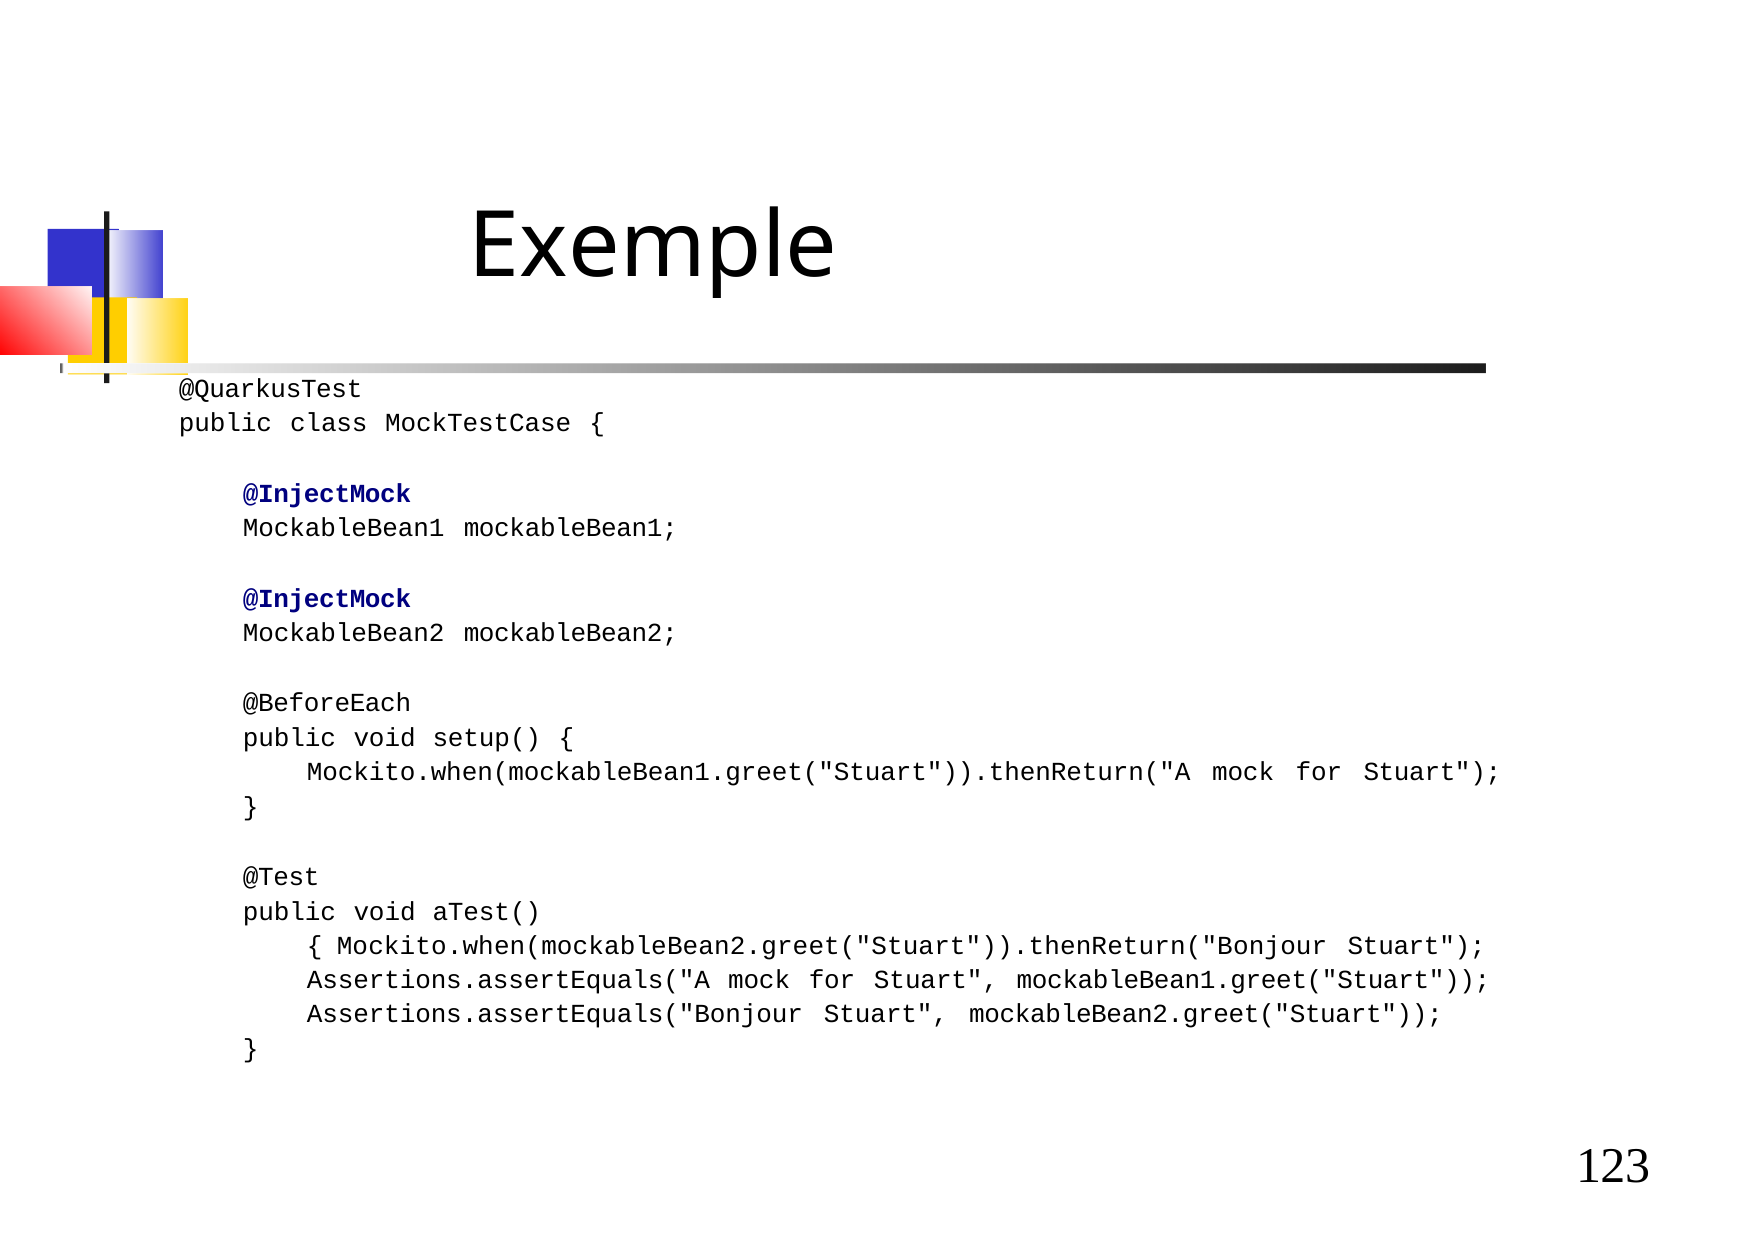

# Exemple
@QuarkusTest
public class MockTestCase {
@InjectMock
MockableBean1 mockableBean1;
@InjectMock
MockableBean2 mockableBean2;
@BeforeEach
public void setup() {
Mockito.when(mockableBean1.greet("Stuart")).thenReturn("A mock for Stuart");
}
@Test
public void aTest() { Mockito.when(mockableBean2.greet("Stuart")).thenReturn("Bonjour Stuart"); Assertions.assertEquals("A mock for Stuart", mockableBean1.greet("Stuart")); Assertions.assertEquals("Bonjour Stuart", mockableBean2.greet("Stuart"));
}
123